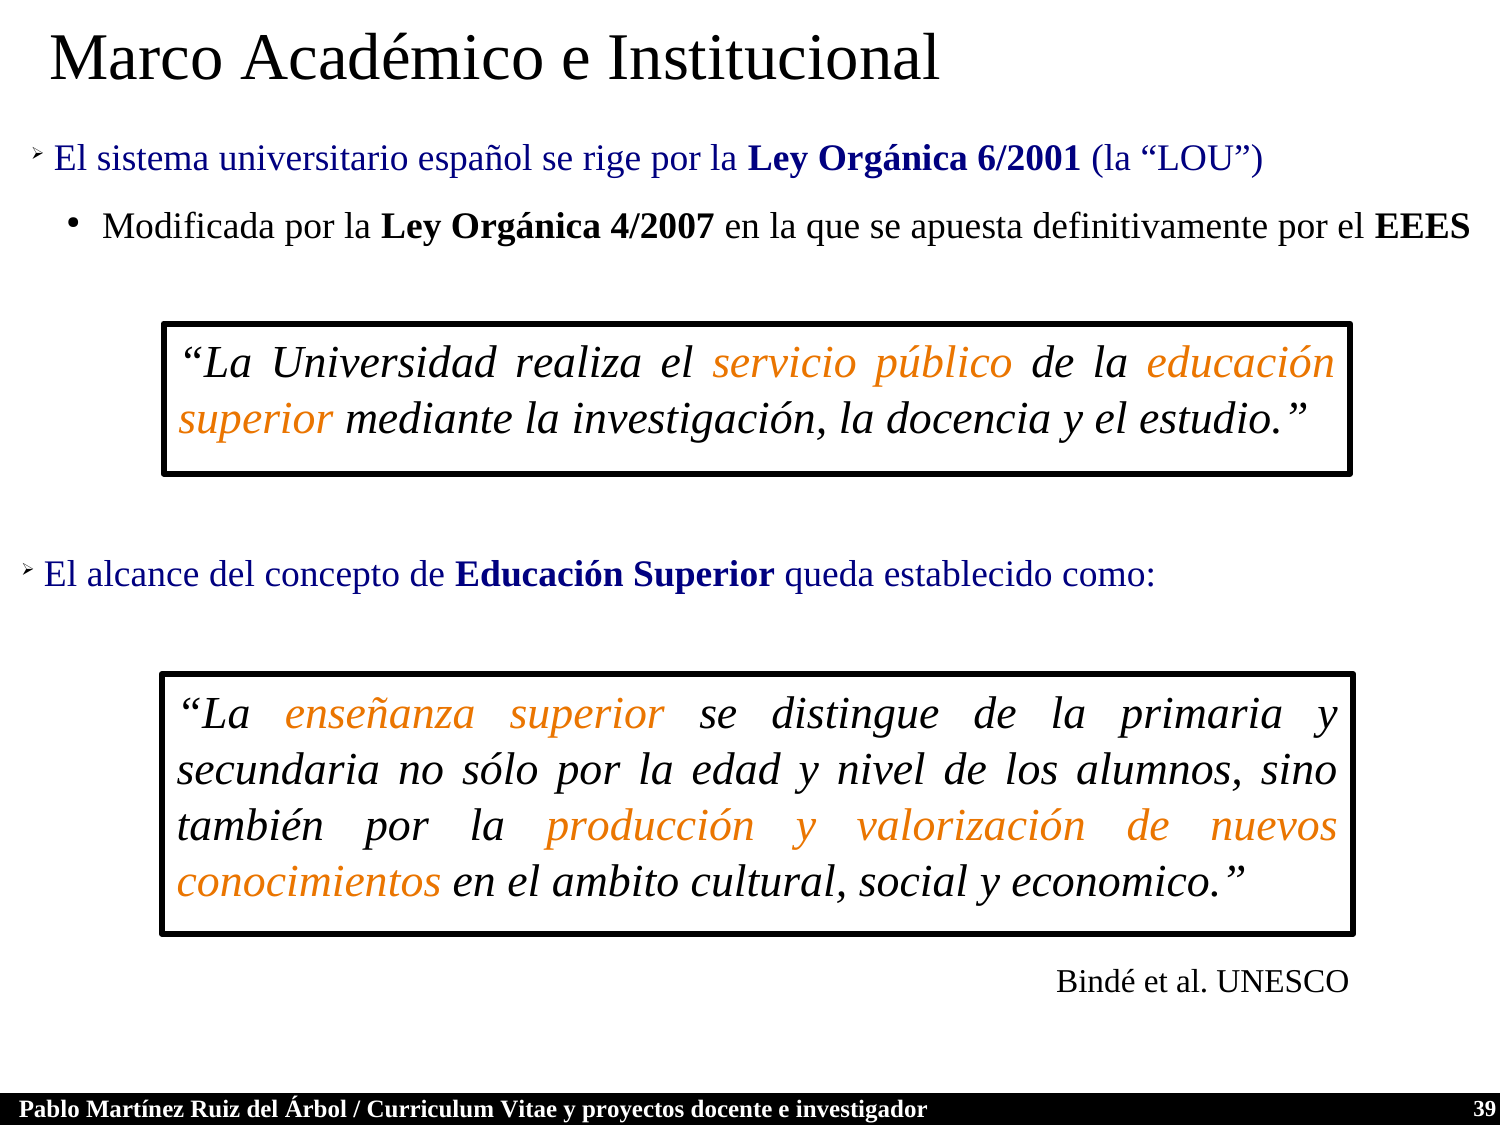

Marco Académico e Institucional
 El sistema universitario español se rige por la Ley Orgánica 6/2001 (la “LOU”)
Modificada por la Ley Orgánica 4/2007 en la que se apuesta definitivamente por el EEES
“La Universidad realiza el servicio público de la educación superior mediante la investigación, la docencia y el estudio.”
 El alcance del concepto de Educación Superior queda establecido como:
“La enseñanza superior se distingue de la primaria y secundaria no sólo por la edad y nivel de los alumnos, sino también por la producción y valorización de nuevos conocimientos en el ambito cultural, social y economico.”
Bindé et al. UNESCO
39